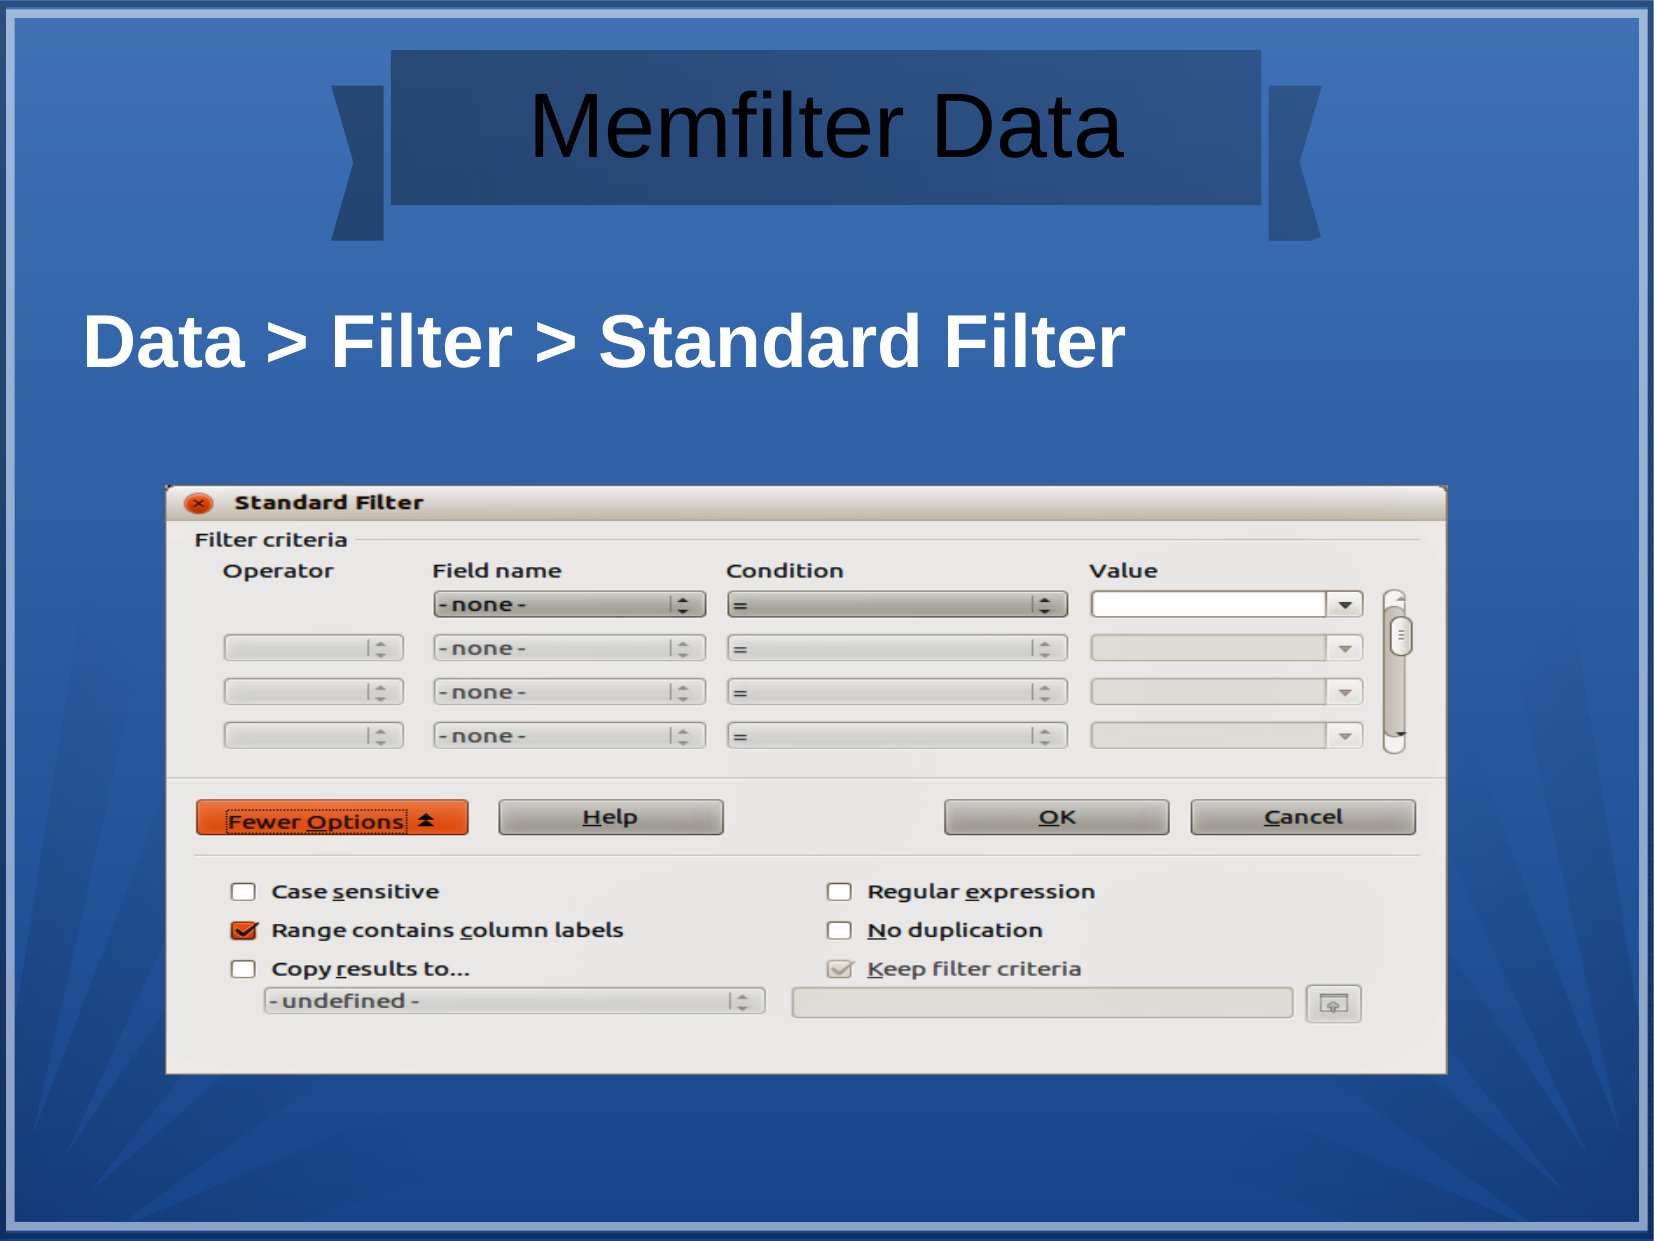

# Memfilter Data
Data > Filter > Standard Filter